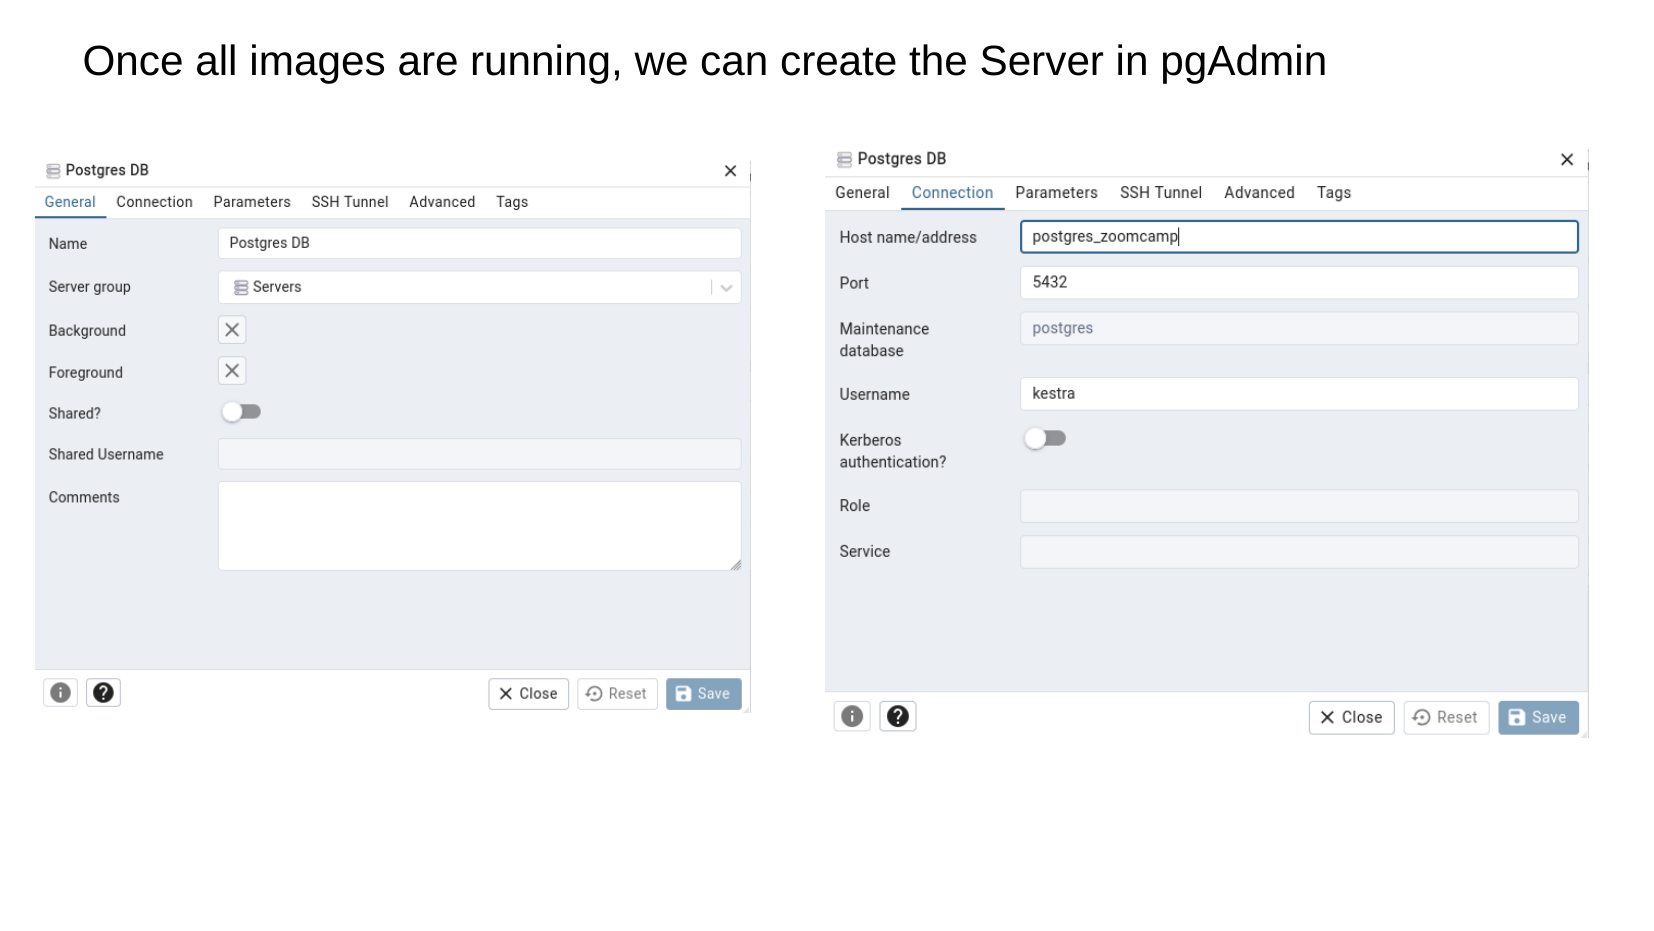

# Once all images are running, we can create the Server in pgAdmin